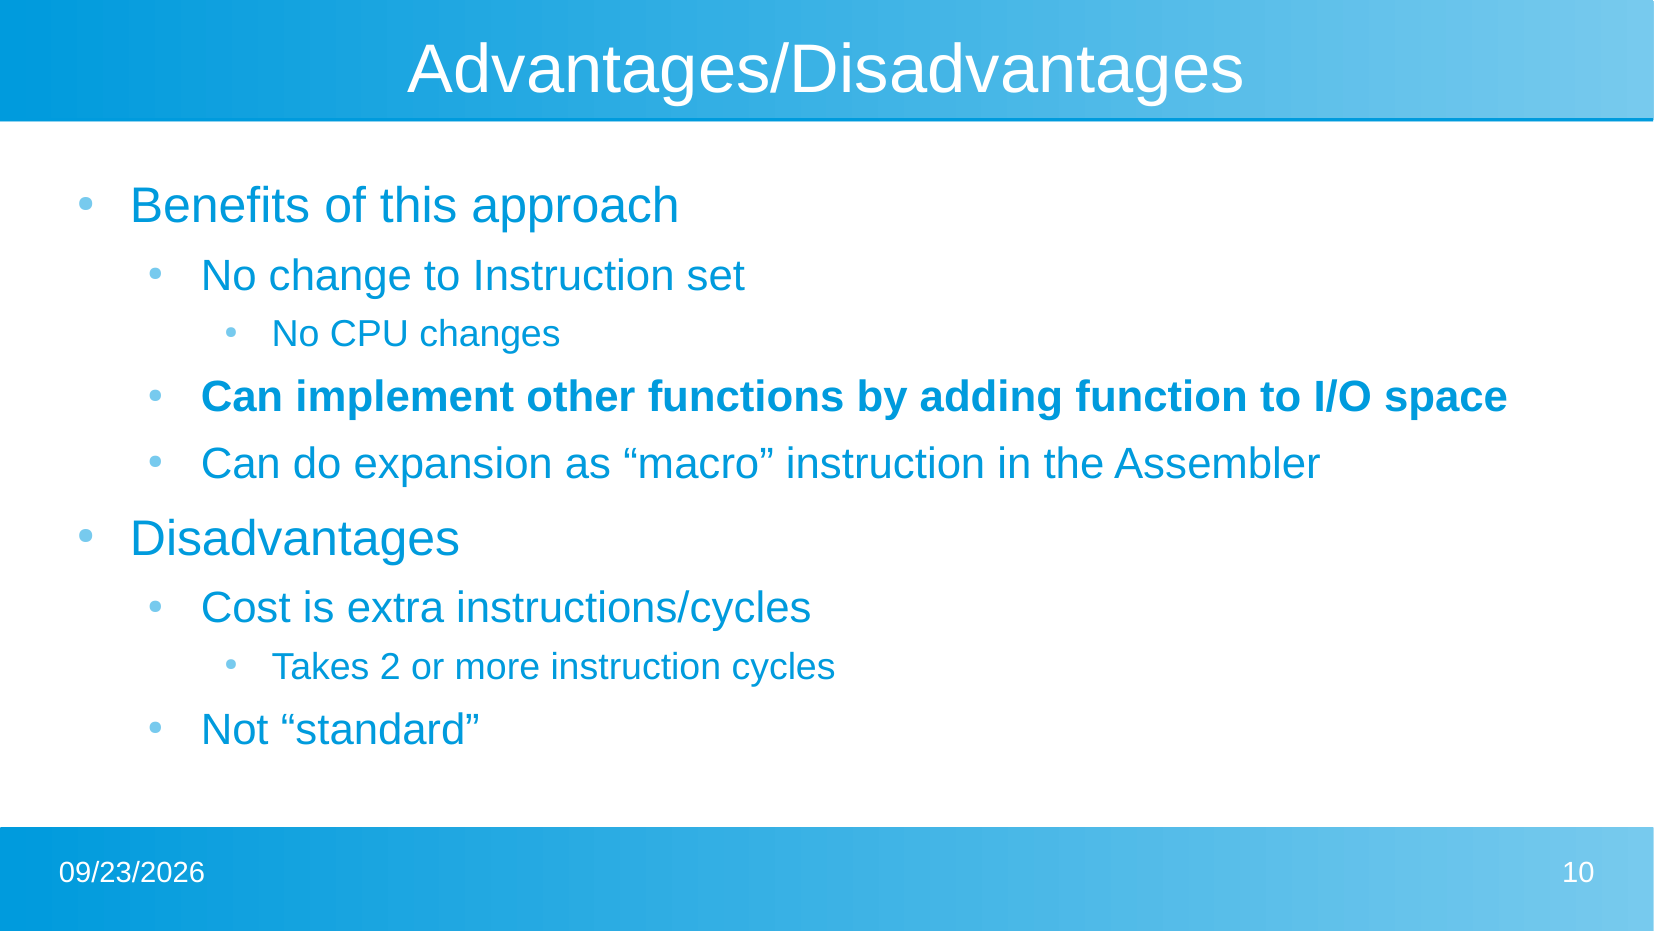

# Advantages/Disadvantages
Benefits of this approach
No change to Instruction set
No CPU changes
Can implement other functions by adding function to I/O space
Can do expansion as “macro” instruction in the Assembler
Disadvantages
Cost is extra instructions/cycles
Takes 2 or more instruction cycles
Not “standard”
10